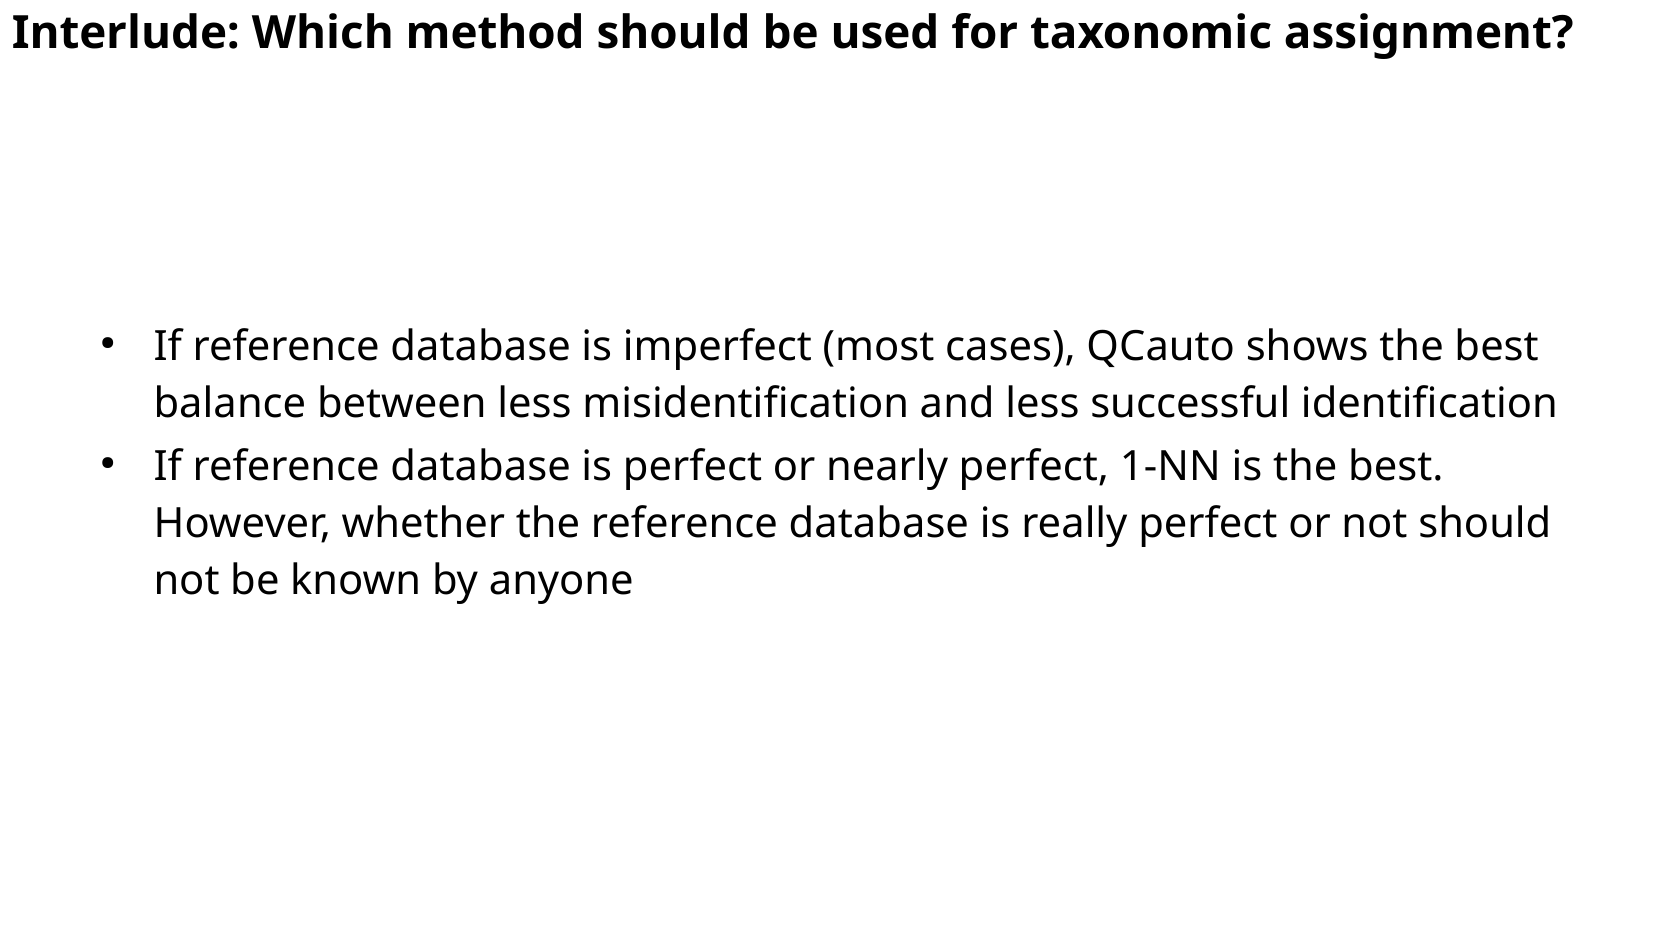

# Interlude: Which method should be used for taxonomic assignment?
If reference database is imperfect (most cases), QCauto shows the best balance between less misidentification and less successful identification
If reference database is perfect or nearly perfect, 1-NN is the best. However, whether the reference database is really perfect or not should not be known by anyone